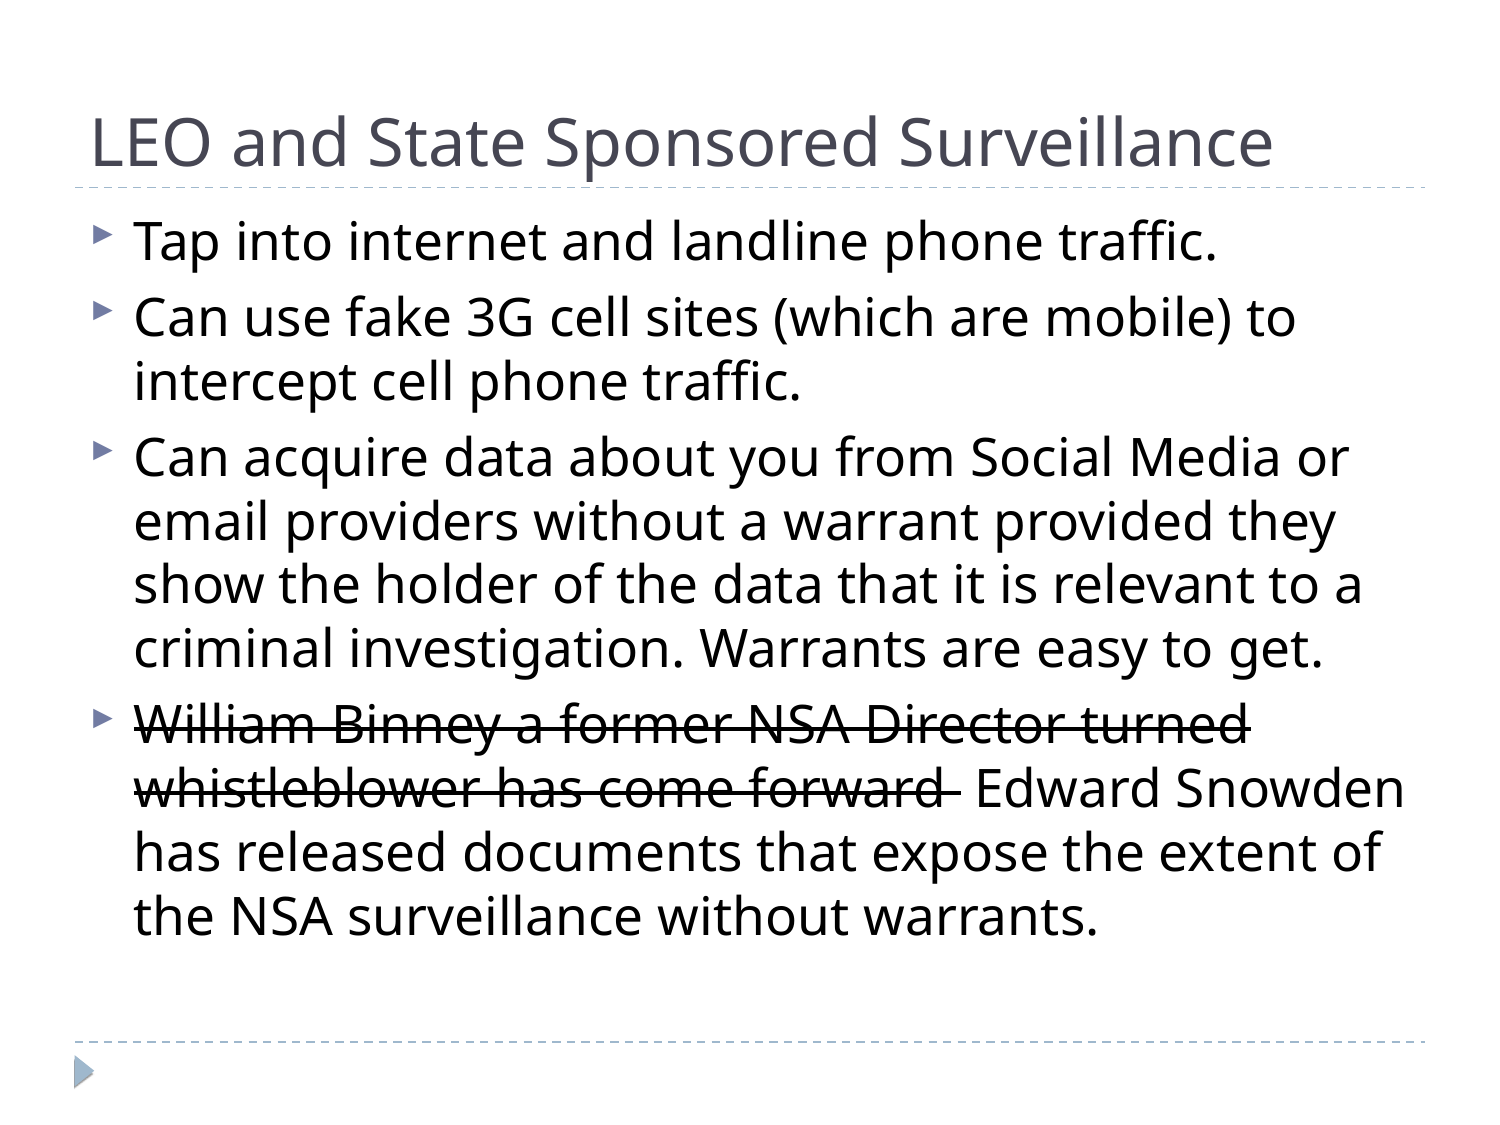

# LEO and State Sponsored Surveillance
Tap into internet and landline phone traffic.
Can use fake 3G cell sites (which are mobile) to intercept cell phone traffic.
Can acquire data about you from Social Media or email providers without a warrant provided they show the holder of the data that it is relevant to a criminal investigation. Warrants are easy to get.
William Binney a former NSA Director turned whistleblower has come forward Edward Snowden has released documents that expose the extent of the NSA surveillance without warrants.